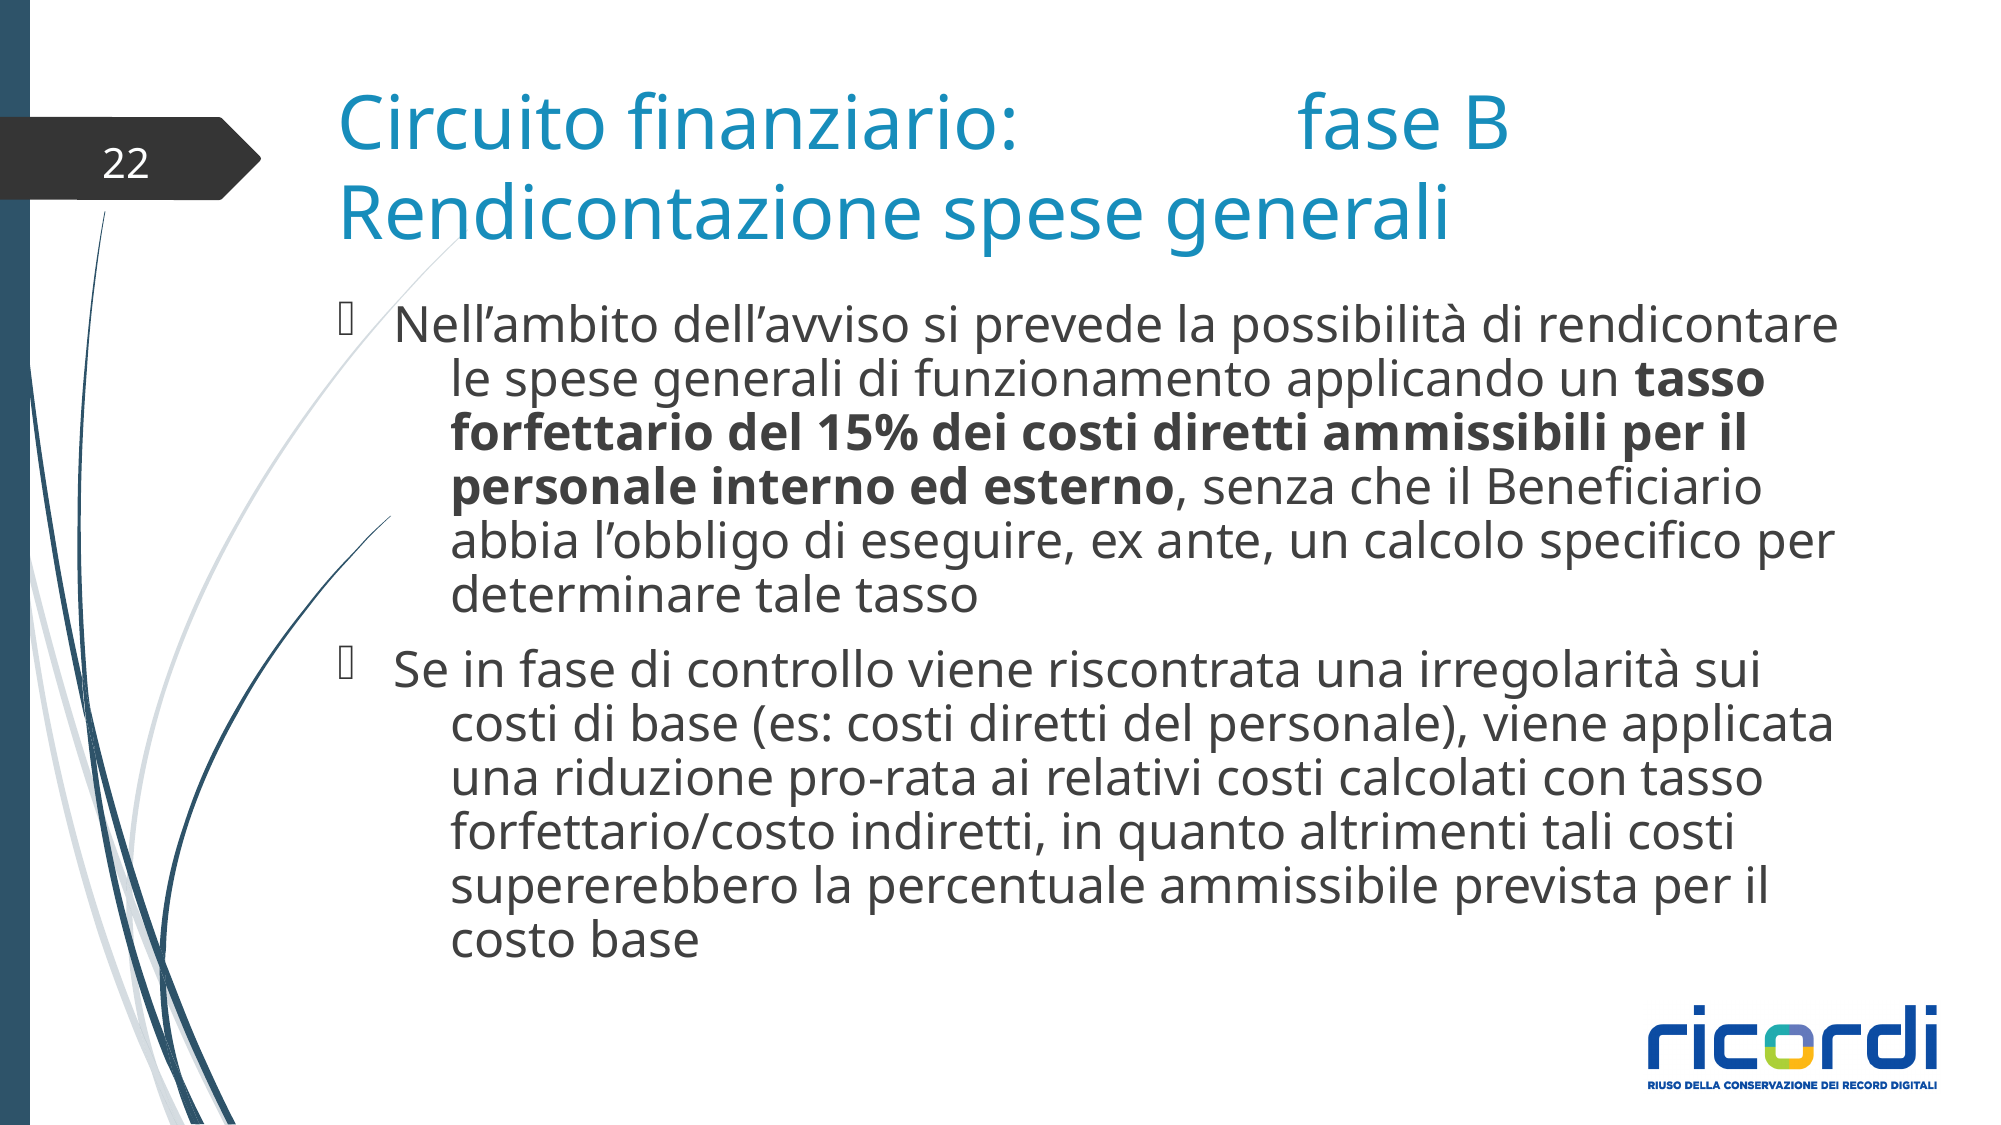

# Circuito finanziario: 				fase B Rendicontazione spese generali
Nell’ambito dell’avviso si prevede la possibilità di rendicontare le spese generali di funzionamento applicando un tasso forfettario del 15% dei costi diretti ammissibili per il personale interno ed esterno, senza che il Beneficiario abbia l’obbligo di eseguire, ex ante, un calcolo specifico per determinare tale tasso
Se in fase di controllo viene riscontrata una irregolarità sui costi di base (es: costi diretti del personale), viene applicata una riduzione pro-rata ai relativi costi calcolati con tasso forfettario/costo indiretti, in quanto altrimenti tali costi supererebbero la percentuale ammissibile prevista per il costo base